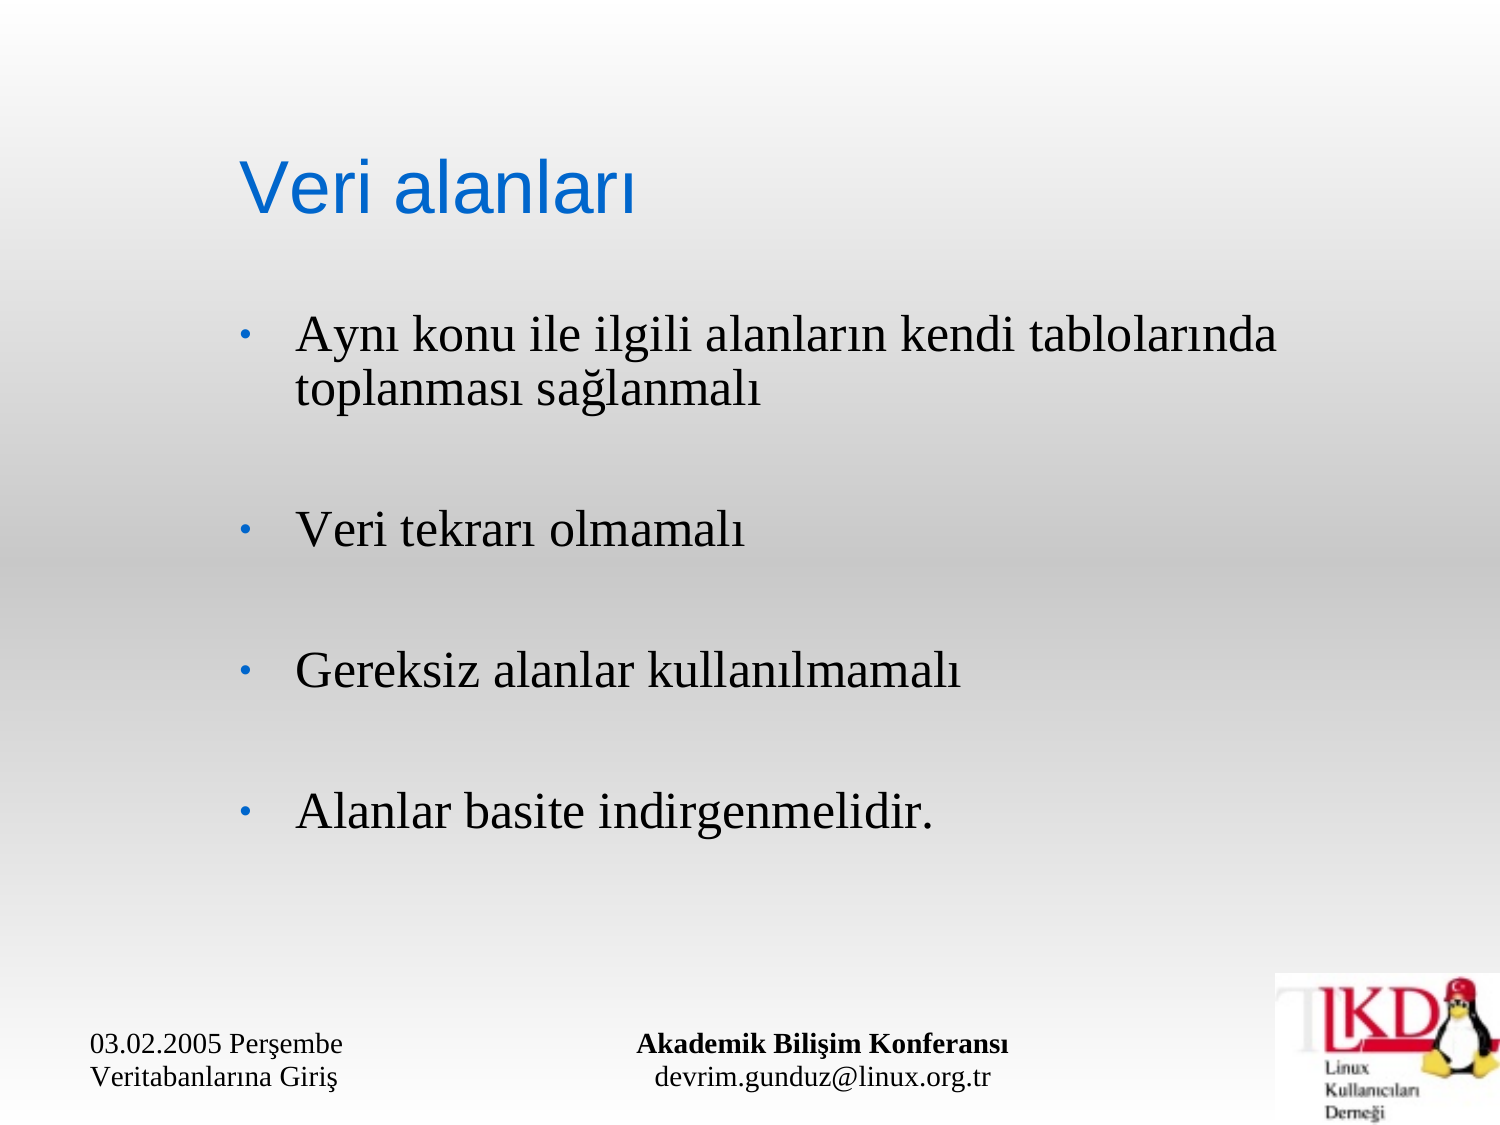

# Veri alanları
Aynı konu ile ilgili alanların kendi tablolarında toplanması sağlanmalı
Veri tekrarı olmamalı
Gereksiz alanlar kullanılmamalı
Alanlar basite indirgenmelidir.